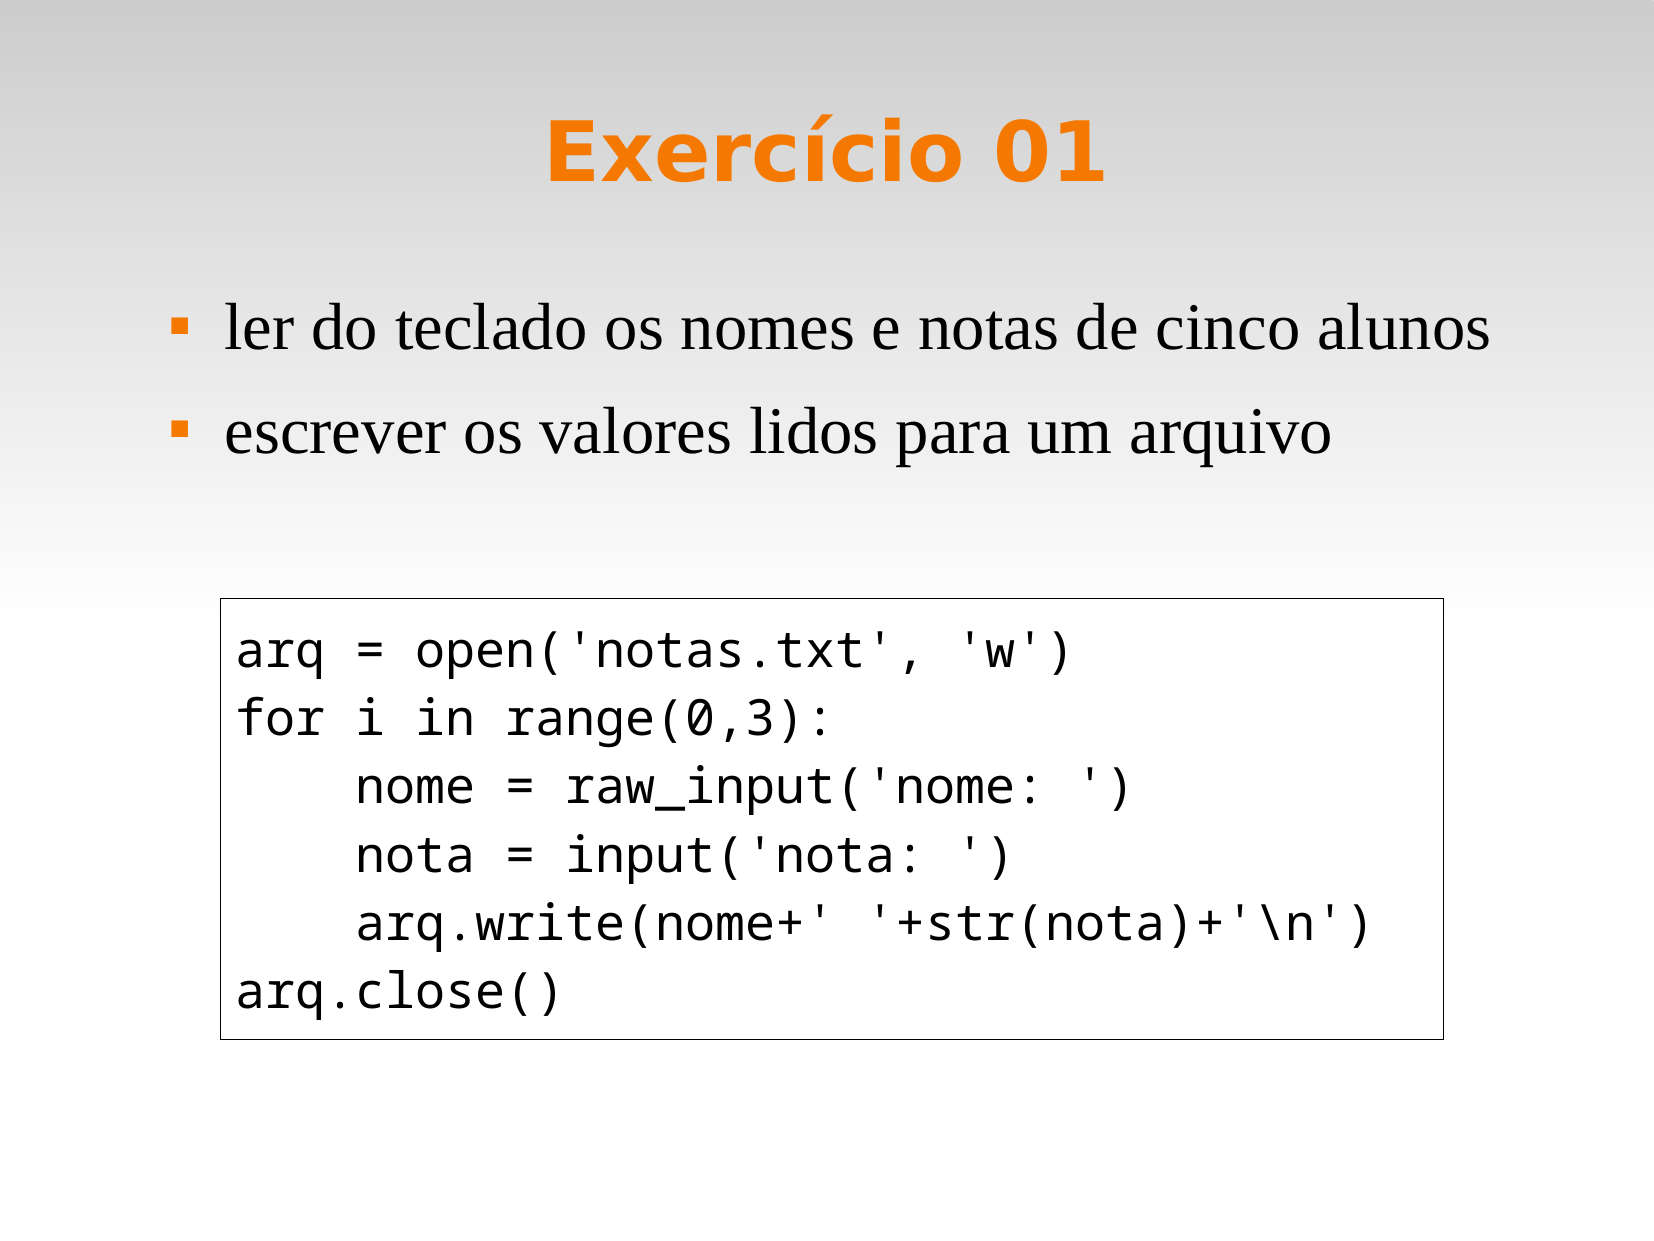

# Exercício 01
ler do teclado os nomes e notas de cinco alunos
escrever os valores lidos para um arquivo
arq = open('notas.txt', 'w')
for i in range(0,3):
 nome = raw_input('nome: ')
 nota = input('nota: ')
 arq.write(nome+' '+str(nota)+'\n')
arq.close()